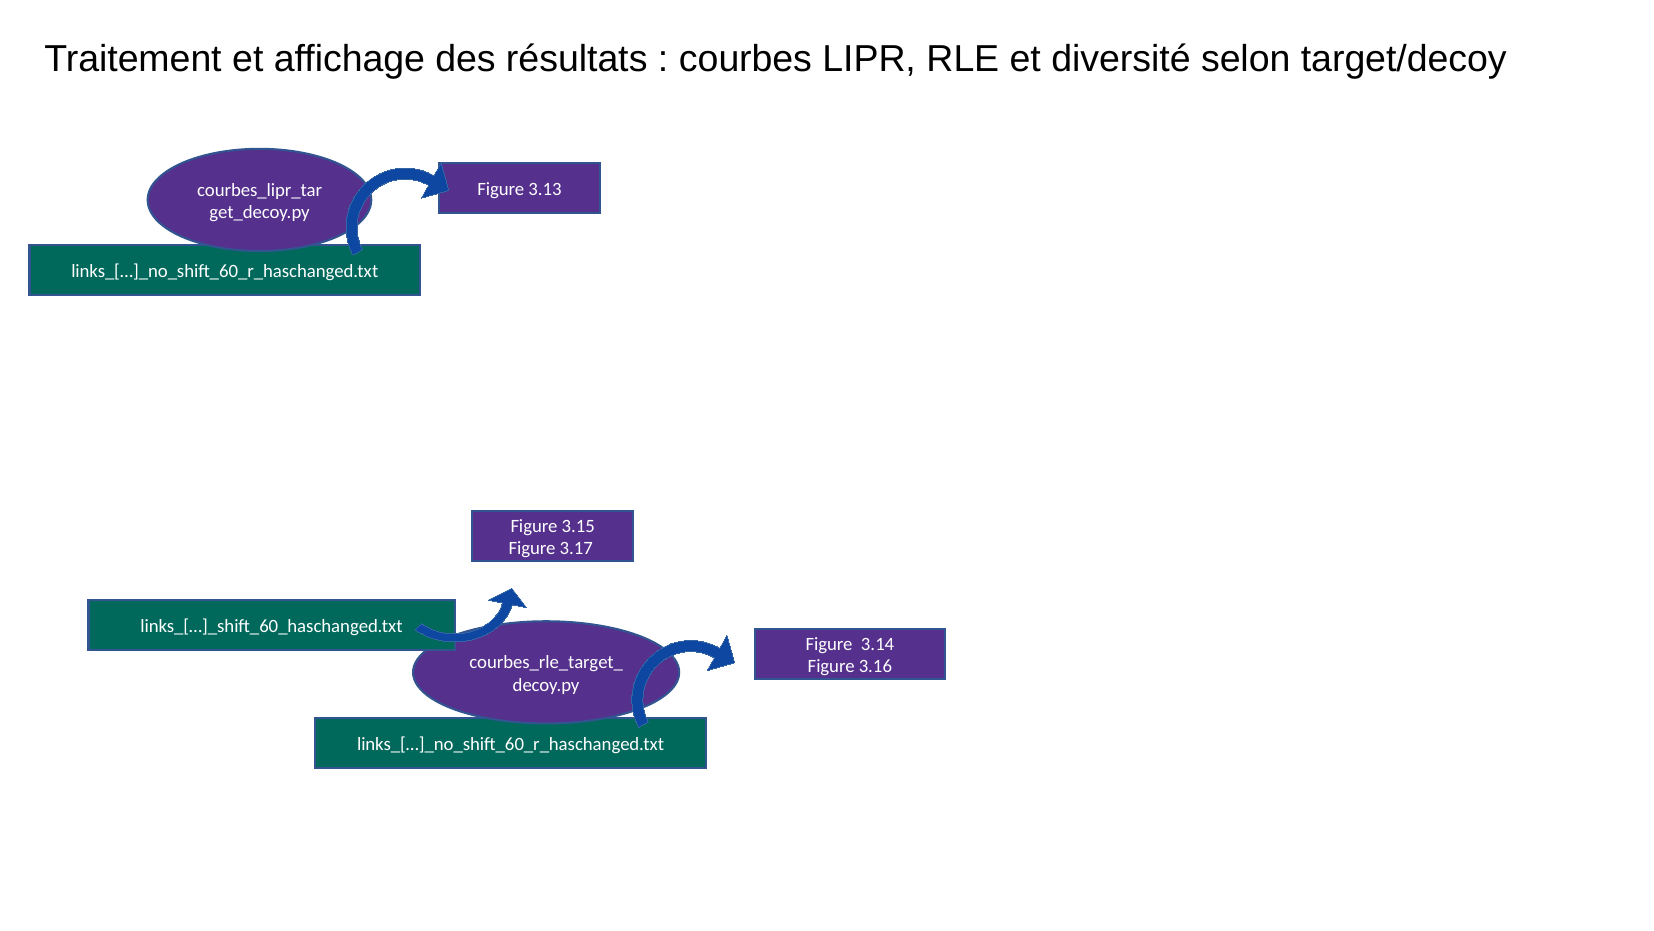

Traitement et affichage des résultats : courbes LIPR, RLE et diversité selon target/decoy
courbes_lipr_target_decoy.py
Figure 3.13
links_[…]_no_shift_60_r_haschanged.txt
Figure 3.15
Figure 3.17
links_[…]_shift_60_haschanged.txt
courbes_rle_target_decoy.py
Figure 3.14
Figure 3.16
links_[…]_no_shift_60_r_haschanged.txt